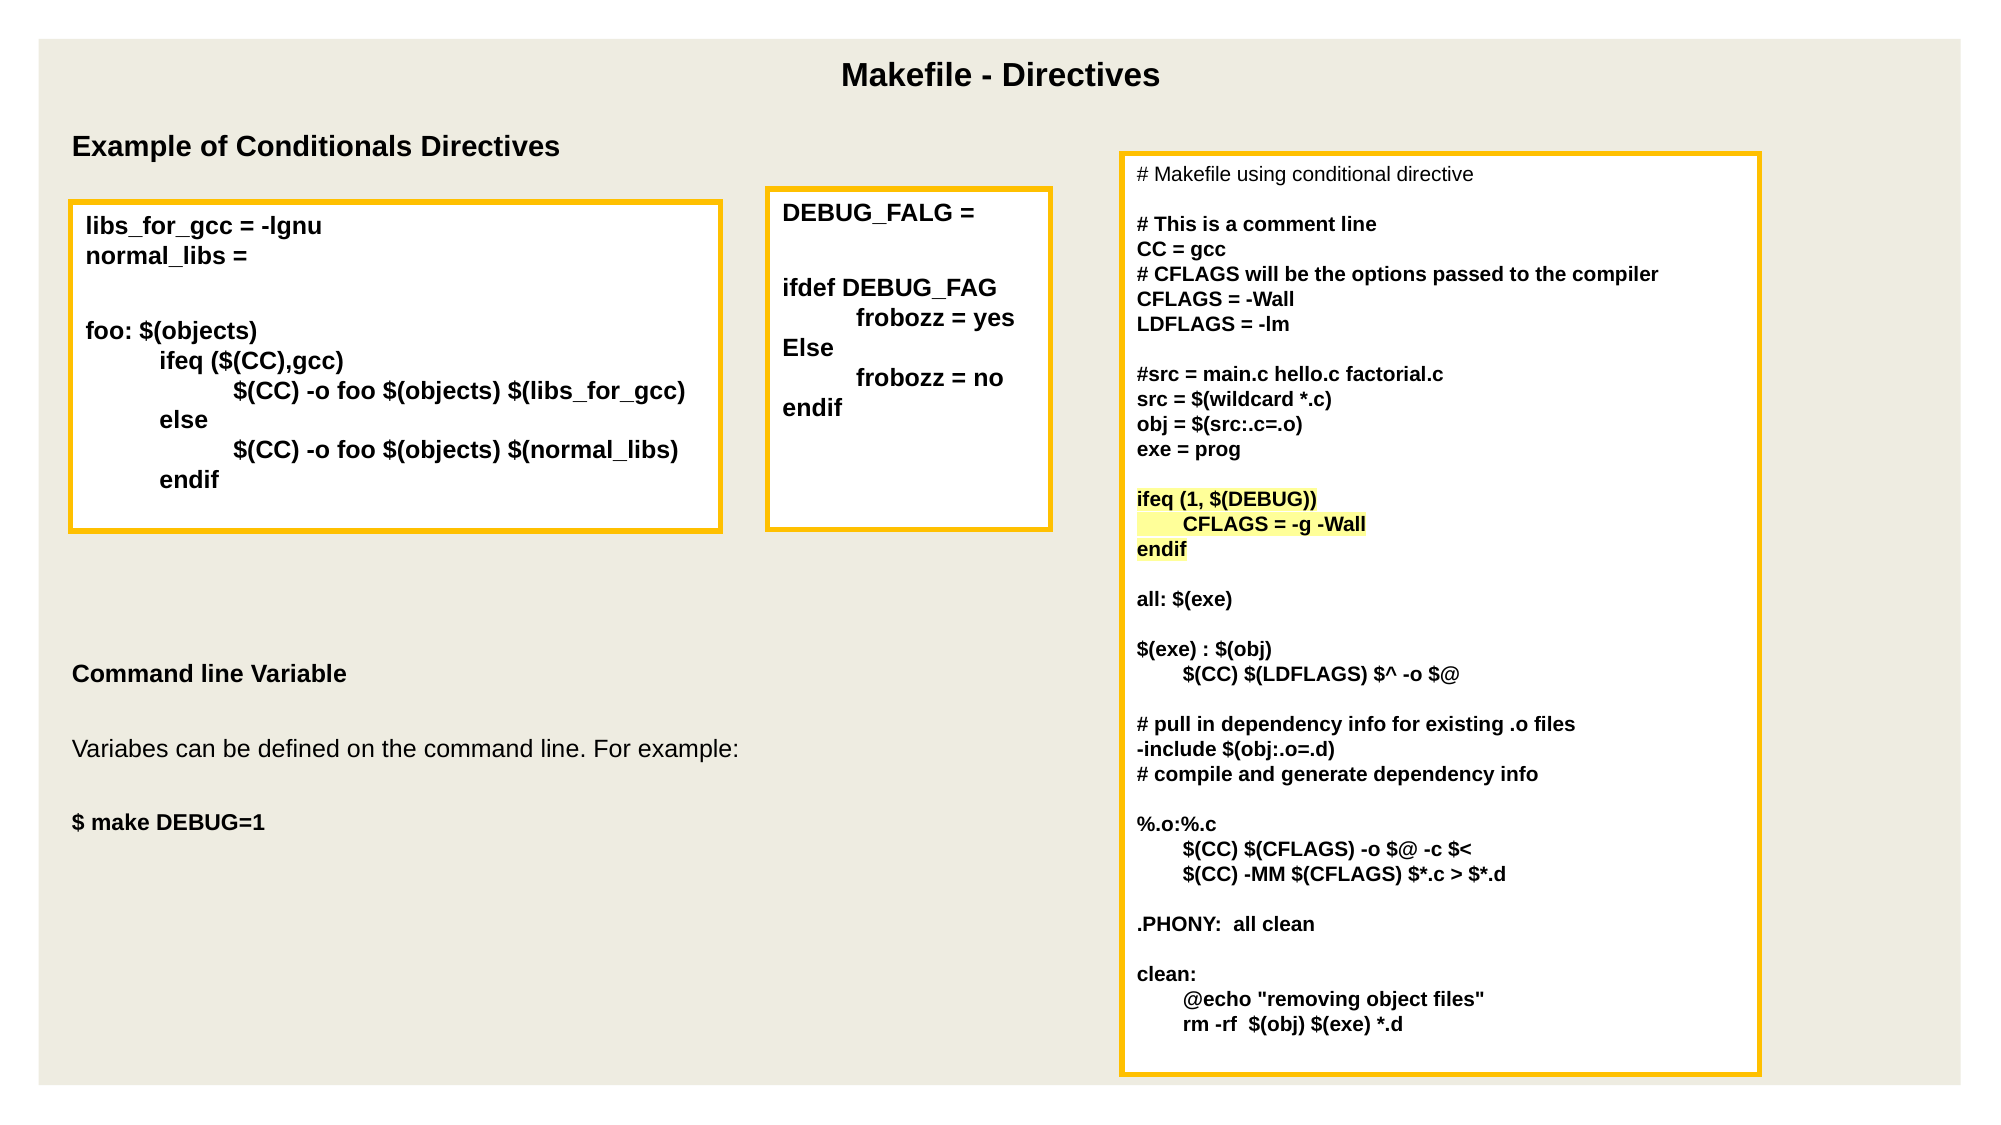

Makefile - Directives
Example of Conditionals Directives
Command line Variable
Variabes can be defined on the command line. For example:
$ make DEBUG=1
# Makefile using conditional directive
# This is a comment line
CC = gcc
# CFLAGS will be the options passed to the compiler
CFLAGS = -Wall
LDFLAGS = -lm
#src = main.c hello.c factorial.c
src = $(wildcard *.c)
obj = $(src:.c=.o)
exe = prog
ifeq (1, $(DEBUG))
 CFLAGS = -g -Wall
endif
all: $(exe)
$(exe) : $(obj)
 $(CC) $(LDFLAGS) $^ -o $@
# pull in dependency info for existing .o files
-include $(obj:.o=.d)
# compile and generate dependency info
%.o:%.c
 $(CC) $(CFLAGS) -o $@ -c $<
 $(CC) -MM $(CFLAGS) $*.c > $*.d
.PHONY: all clean
clean:
 @echo "removing object files"
 rm -rf $(obj) $(exe) *.d
DEBUG_FALG =
ifdef DEBUG_FAG
	frobozz = yes
Else
	frobozz = no
endif
libs_for_gcc = -lgnu
normal_libs =
foo: $(objects)
	ifeq ($(CC),gcc)
 		$(CC) -o foo $(objects) $(libs_for_gcc)
	else
 		$(CC) -o foo $(objects) $(normal_libs)
	endif